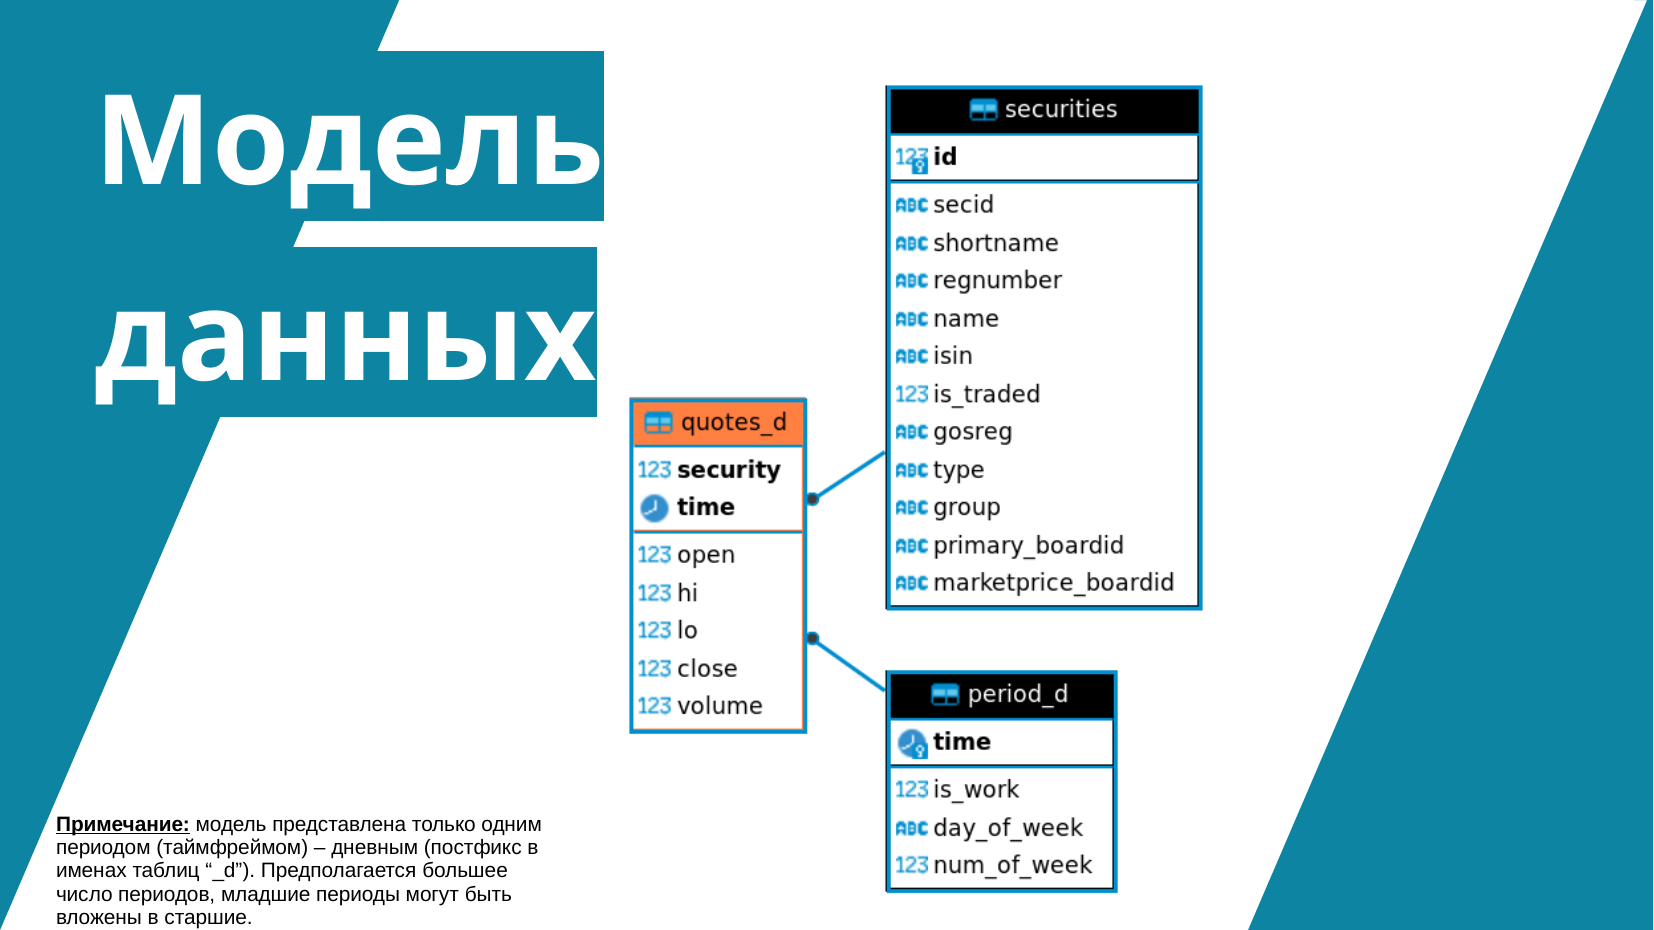

# Модель данных
Примечание: модель представлена только одним периодом (таймфреймом) – дневным (постфикс в именах таблиц “_d”). Предполагается большее число периодов, младшие периоды могут быть вложены в старшие.